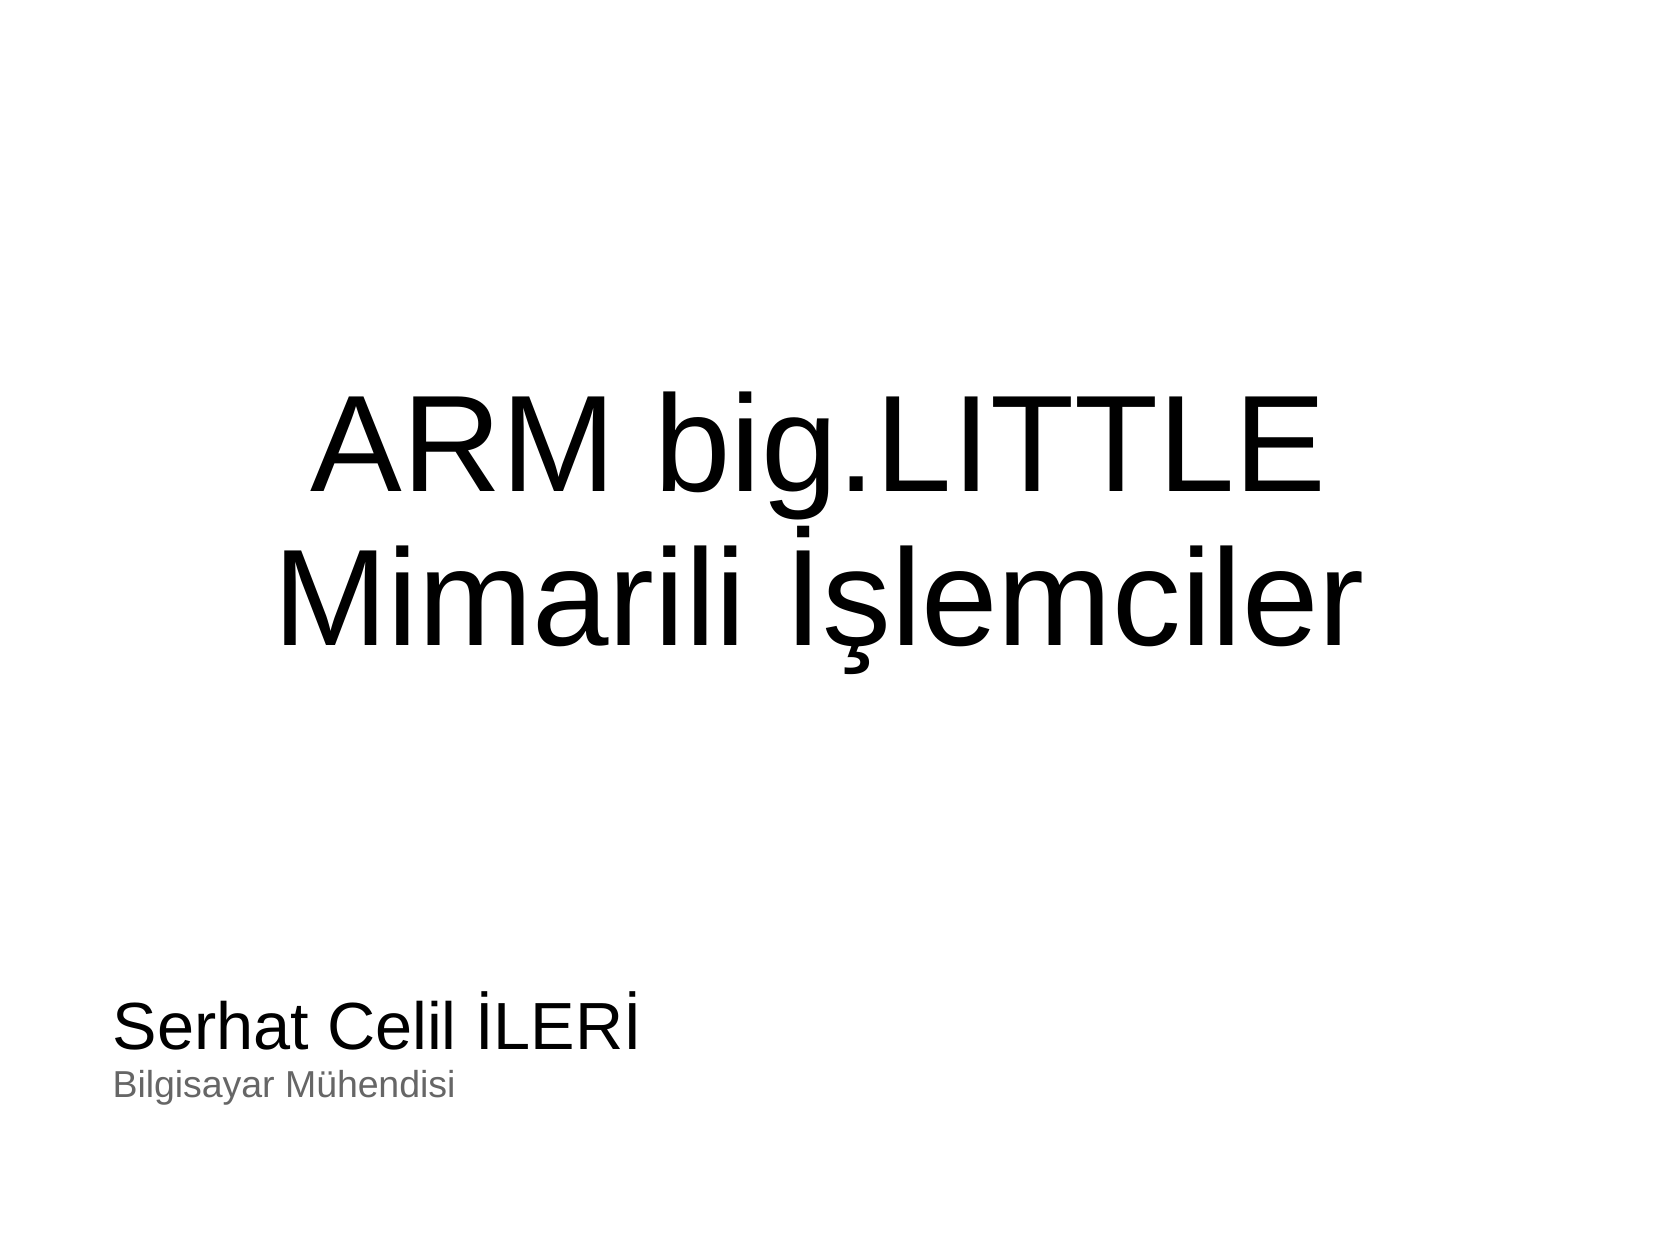

# ARM big.LITTLE Mimarili İşlemciler
Serhat Celil İLERİ
Bilgisayar Mühendisi